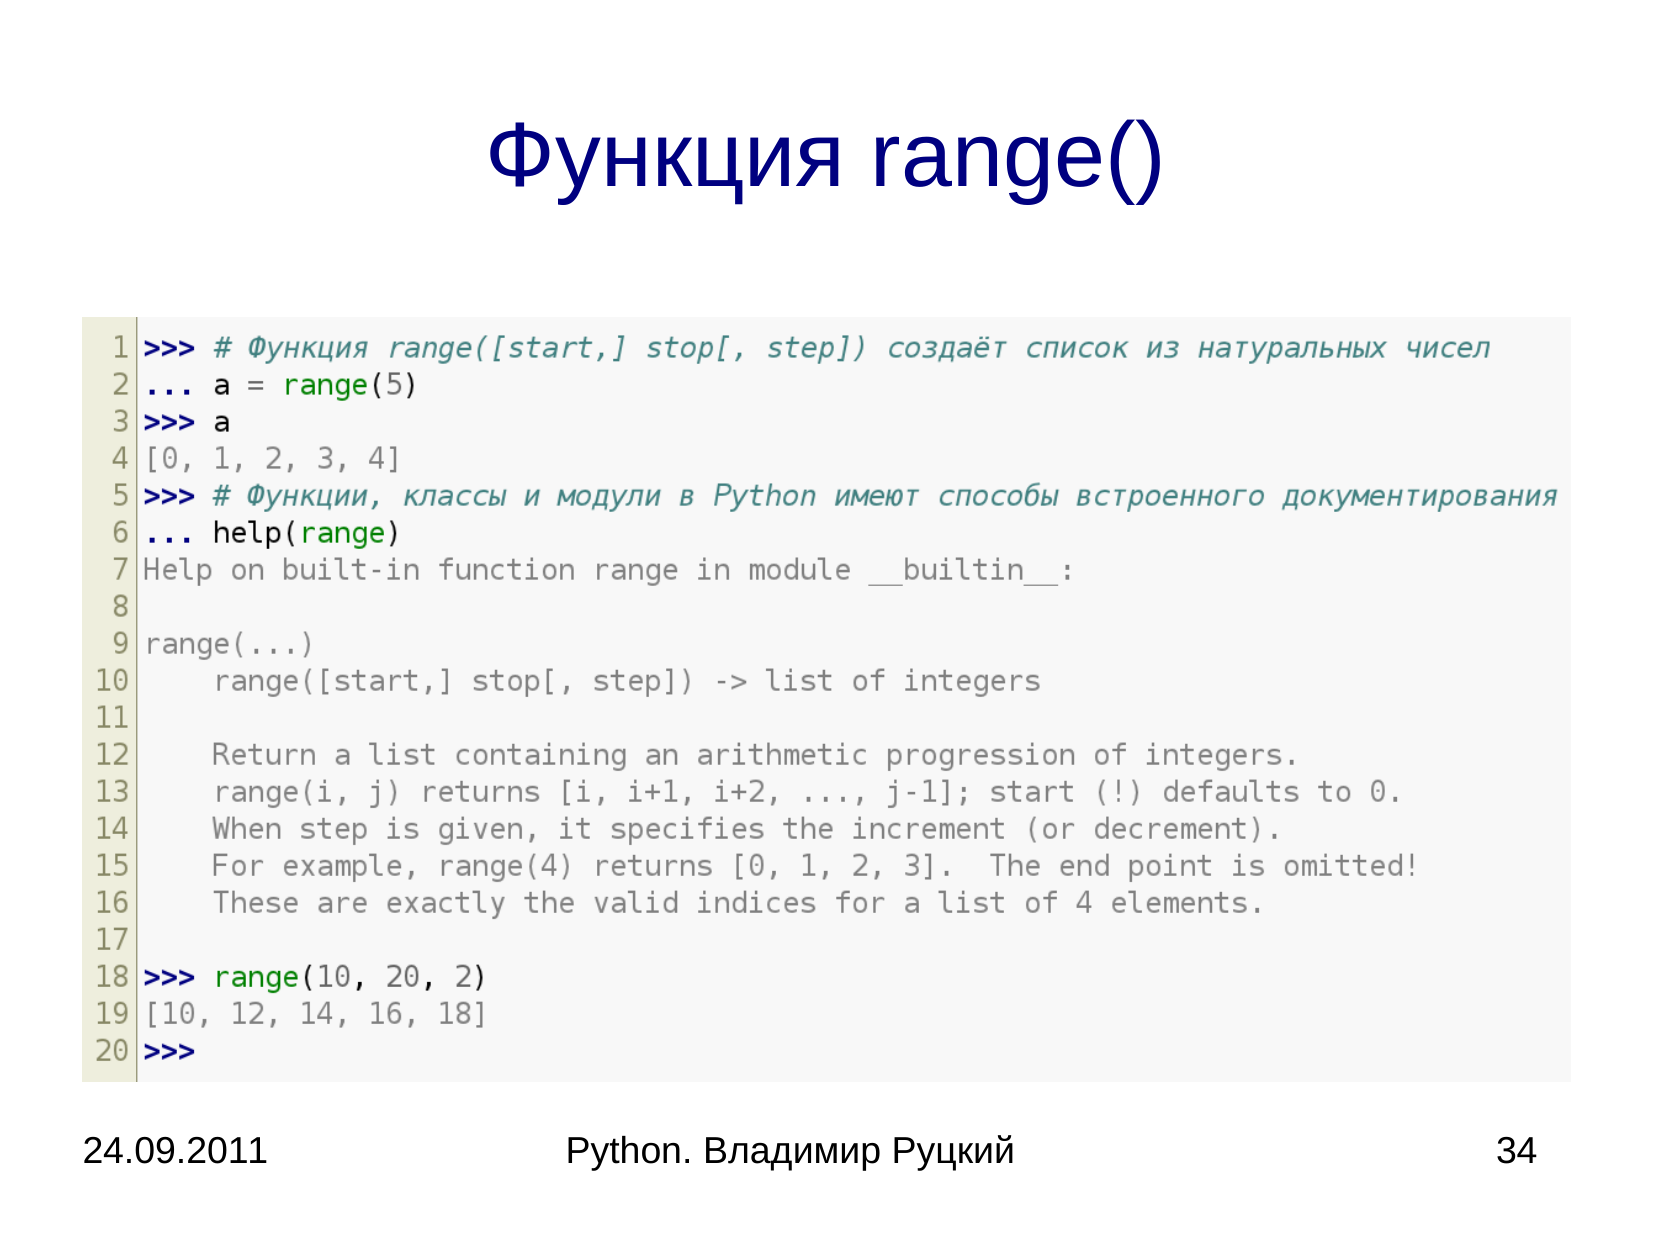

# Функция range()
24.09.2011
Python. Владимир Руцкий
34